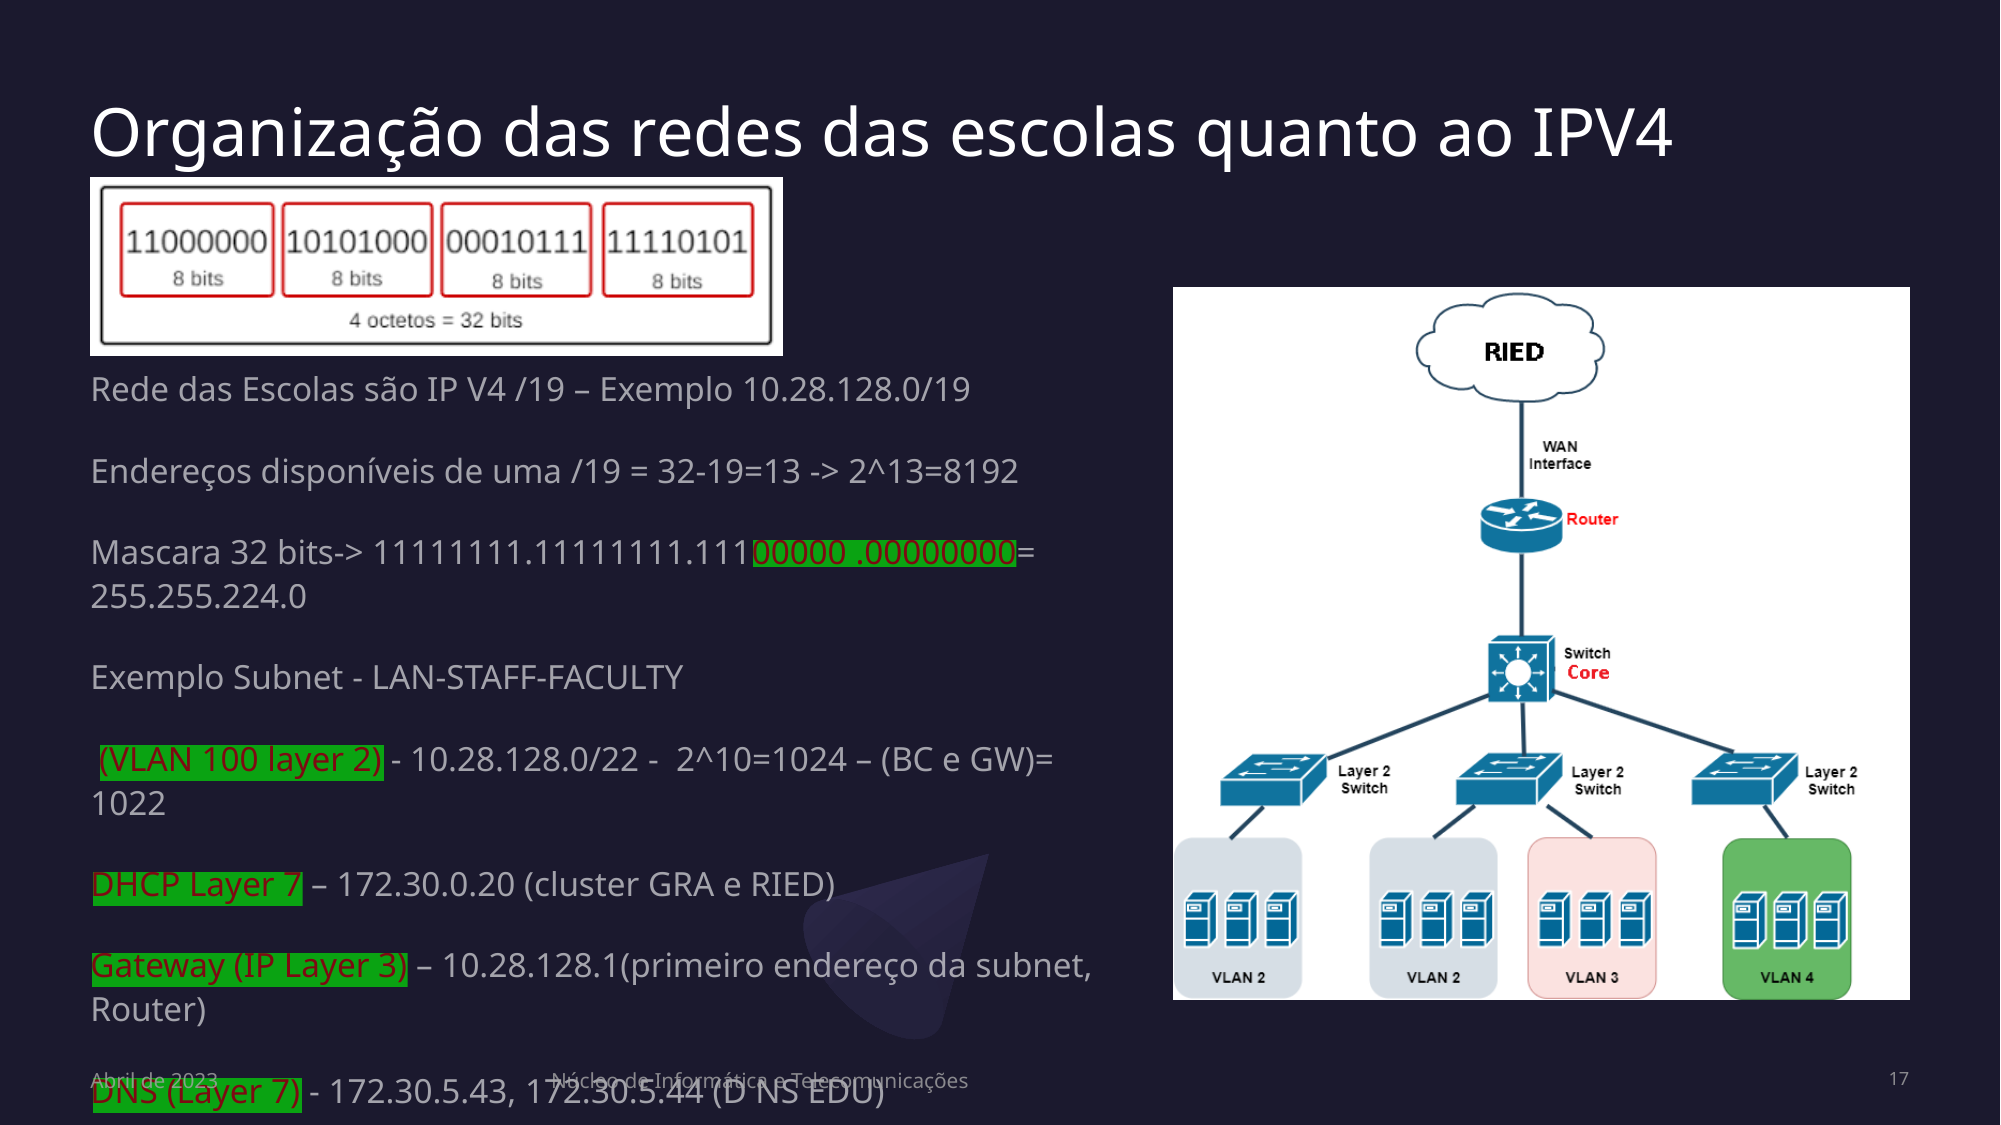

# Organização das redes das escolas quanto ao IPV4
Rede das Escolas são IP V4 /19 – Exemplo 10.28.128.0/19
Endereços disponíveis de uma /19 = 32-19=13 -> 2^13=8192
Mascara 32 bits-> 11111111.11111111.11100000 .00000000= 255.255.224.0
Exemplo Subnet - LAN-STAFF-FACULTY
 (VLAN 100 layer 2) - 10.28.128.0/22 - 2^10=1024 – (BC e GW)= 1022
DHCP Layer 7 – 172.30.0.20 (cluster GRA e RIED)
Gateway (IP Layer 3) – 10.28.128.1(primeiro endereço da subnet, Router)
DNS (Layer 7) - 172.30.5.43, 172.30.5.44 (D NS EDU)
Abril de 2023
Núcleo de Informática e Telecomunicações